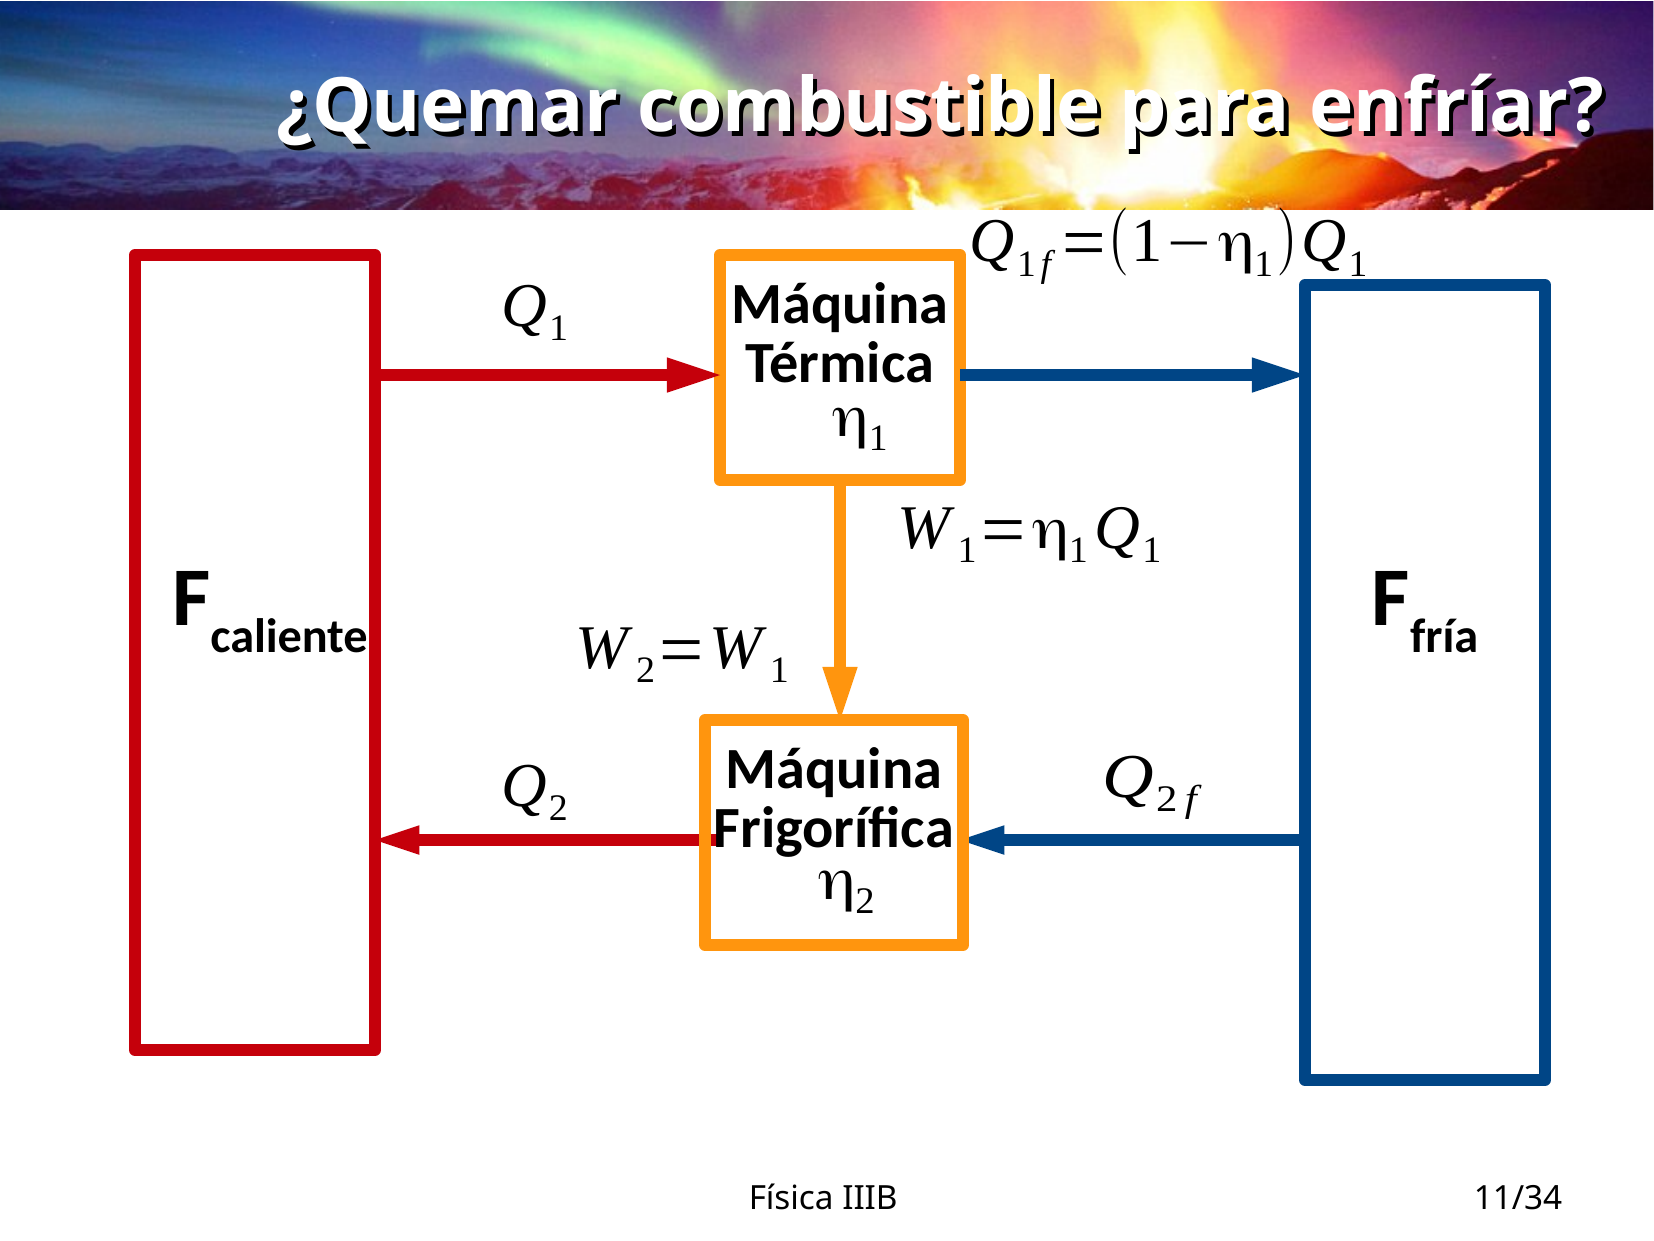

# ¿Quemar combustible para enfríar?
Máquina
Térmica
Fcaliente
Ffría
Máquina
Frigorífica
Física IIIB
11